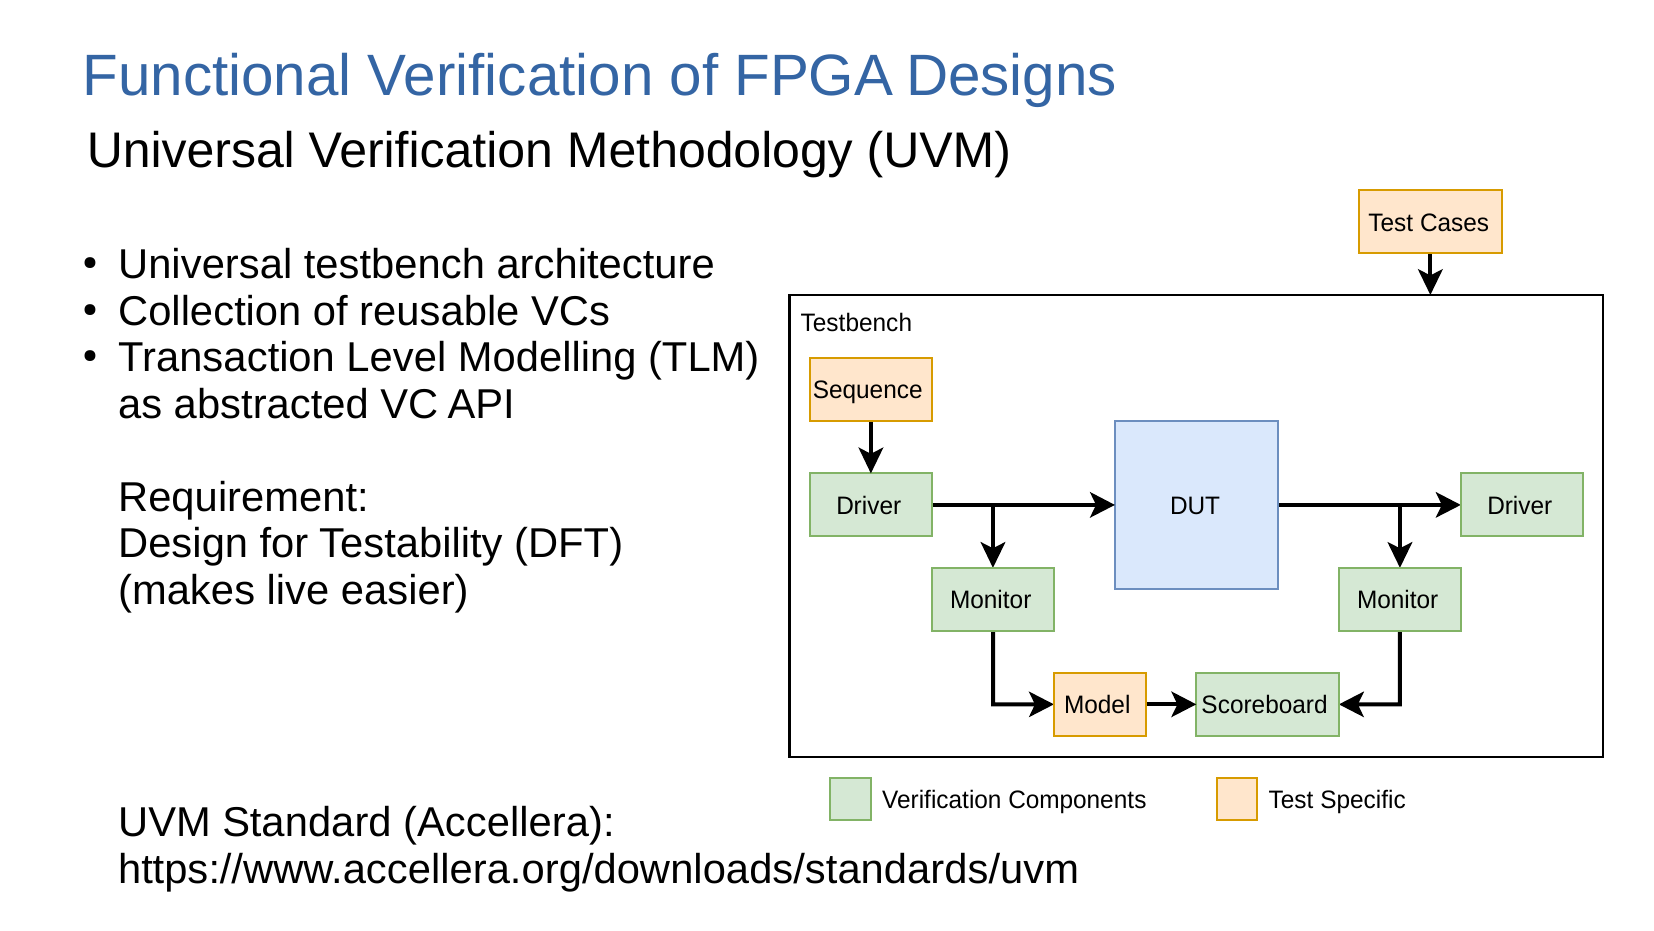

# Functional Verification of FPGA Designs
Universal Verification Methodology (UVM)
Universal testbench architecture
Collection of reusable VCs
Transaction Level Modelling (TLM)
as abstracted VC API
Requirement:
Design for Testability (DFT)
(makes live easier)
UVM Standard (Accellera): https://www.accellera.org/downloads/standards/uvm